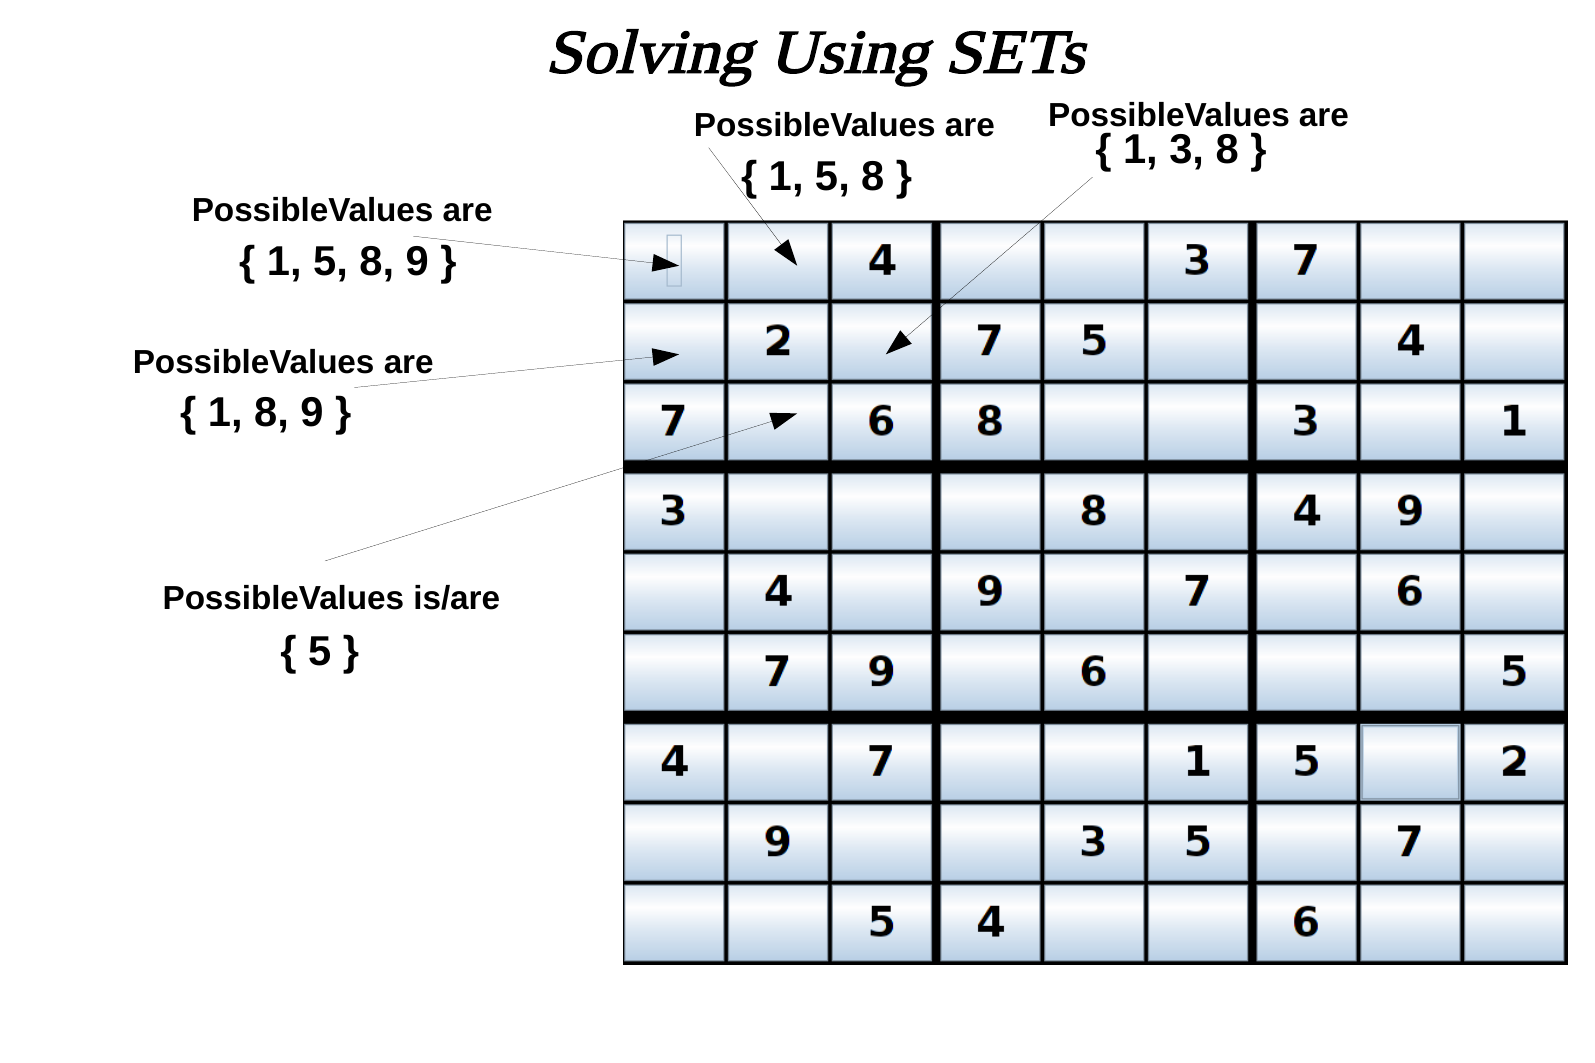

Solving Using SETs
PossibleValues are
PossibleValues are
{ 1, 3, 8 }
{ 1, 5, 8 }
PossibleValues are
{ 1, 5, 8, 9 }
PossibleValues are
{ 1, 8, 9 }
PossibleValues is/are
{ 5 }